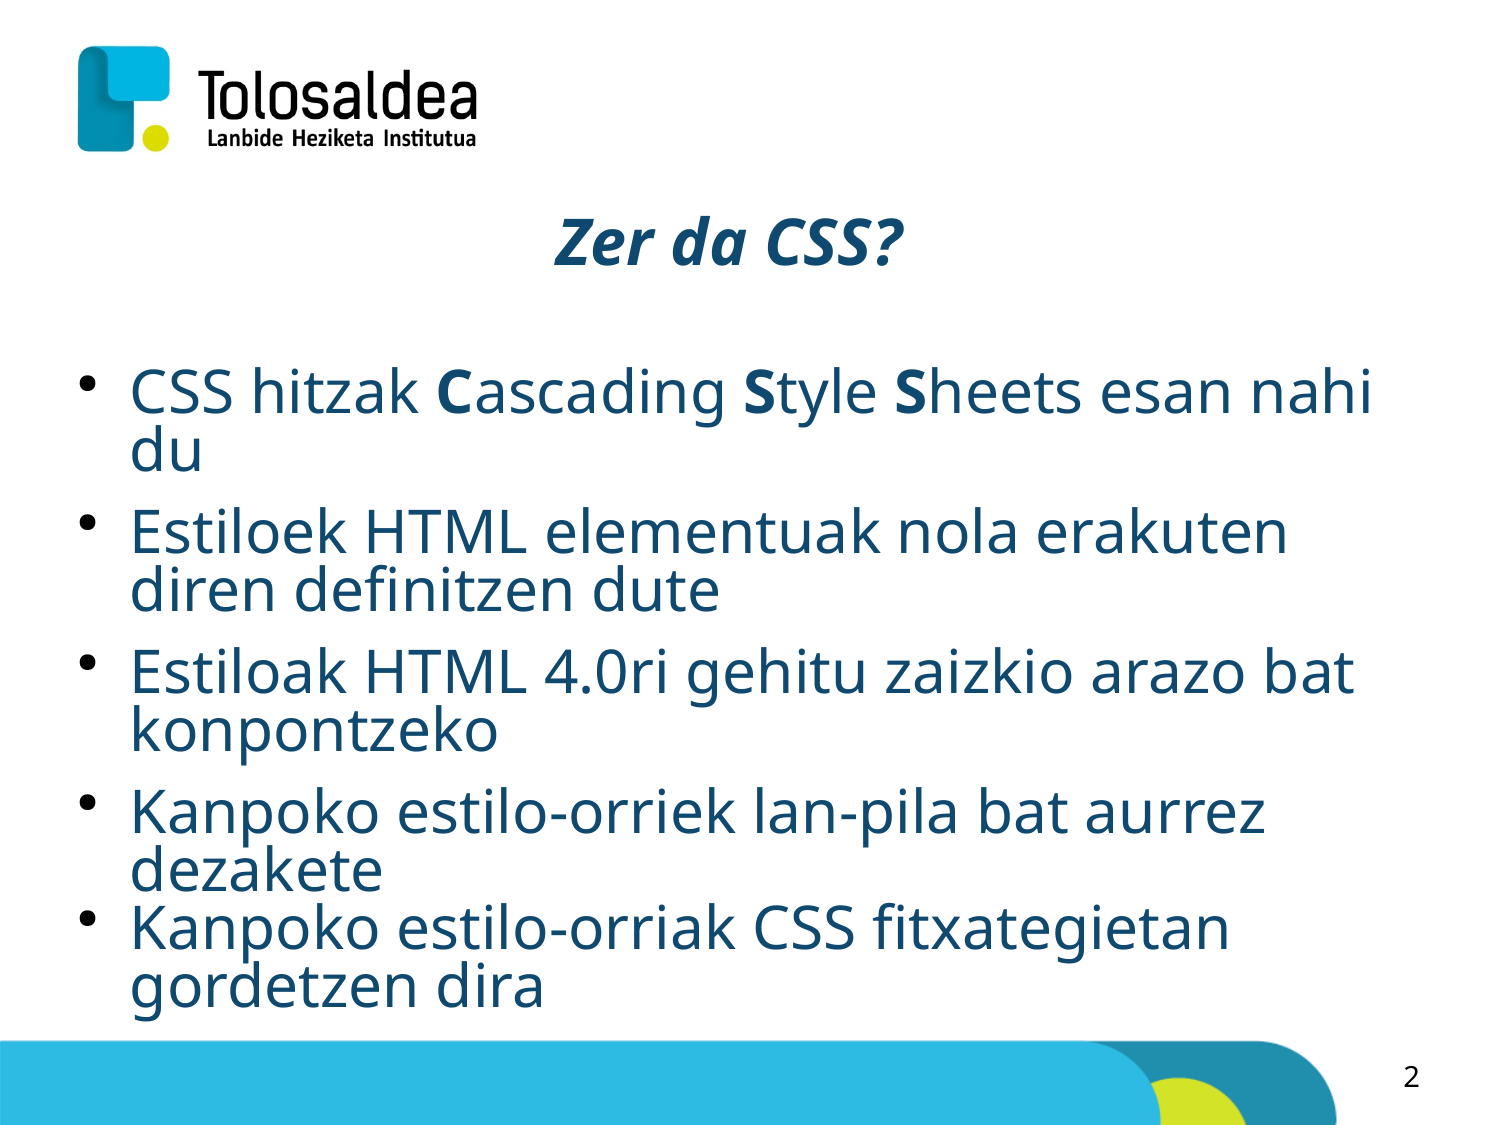

# Zer da CSS?
CSS hitzak Cascading Style Sheets esan nahi du
Estiloek HTML elementuak nola erakuten diren definitzen dute
Estiloak HTML 4.0ri gehitu zaizkio arazo bat konpontzeko
Kanpoko estilo-orriek lan-pila bat aurrez dezakete
Kanpoko estilo-orriak CSS fitxategietan gordetzen dira